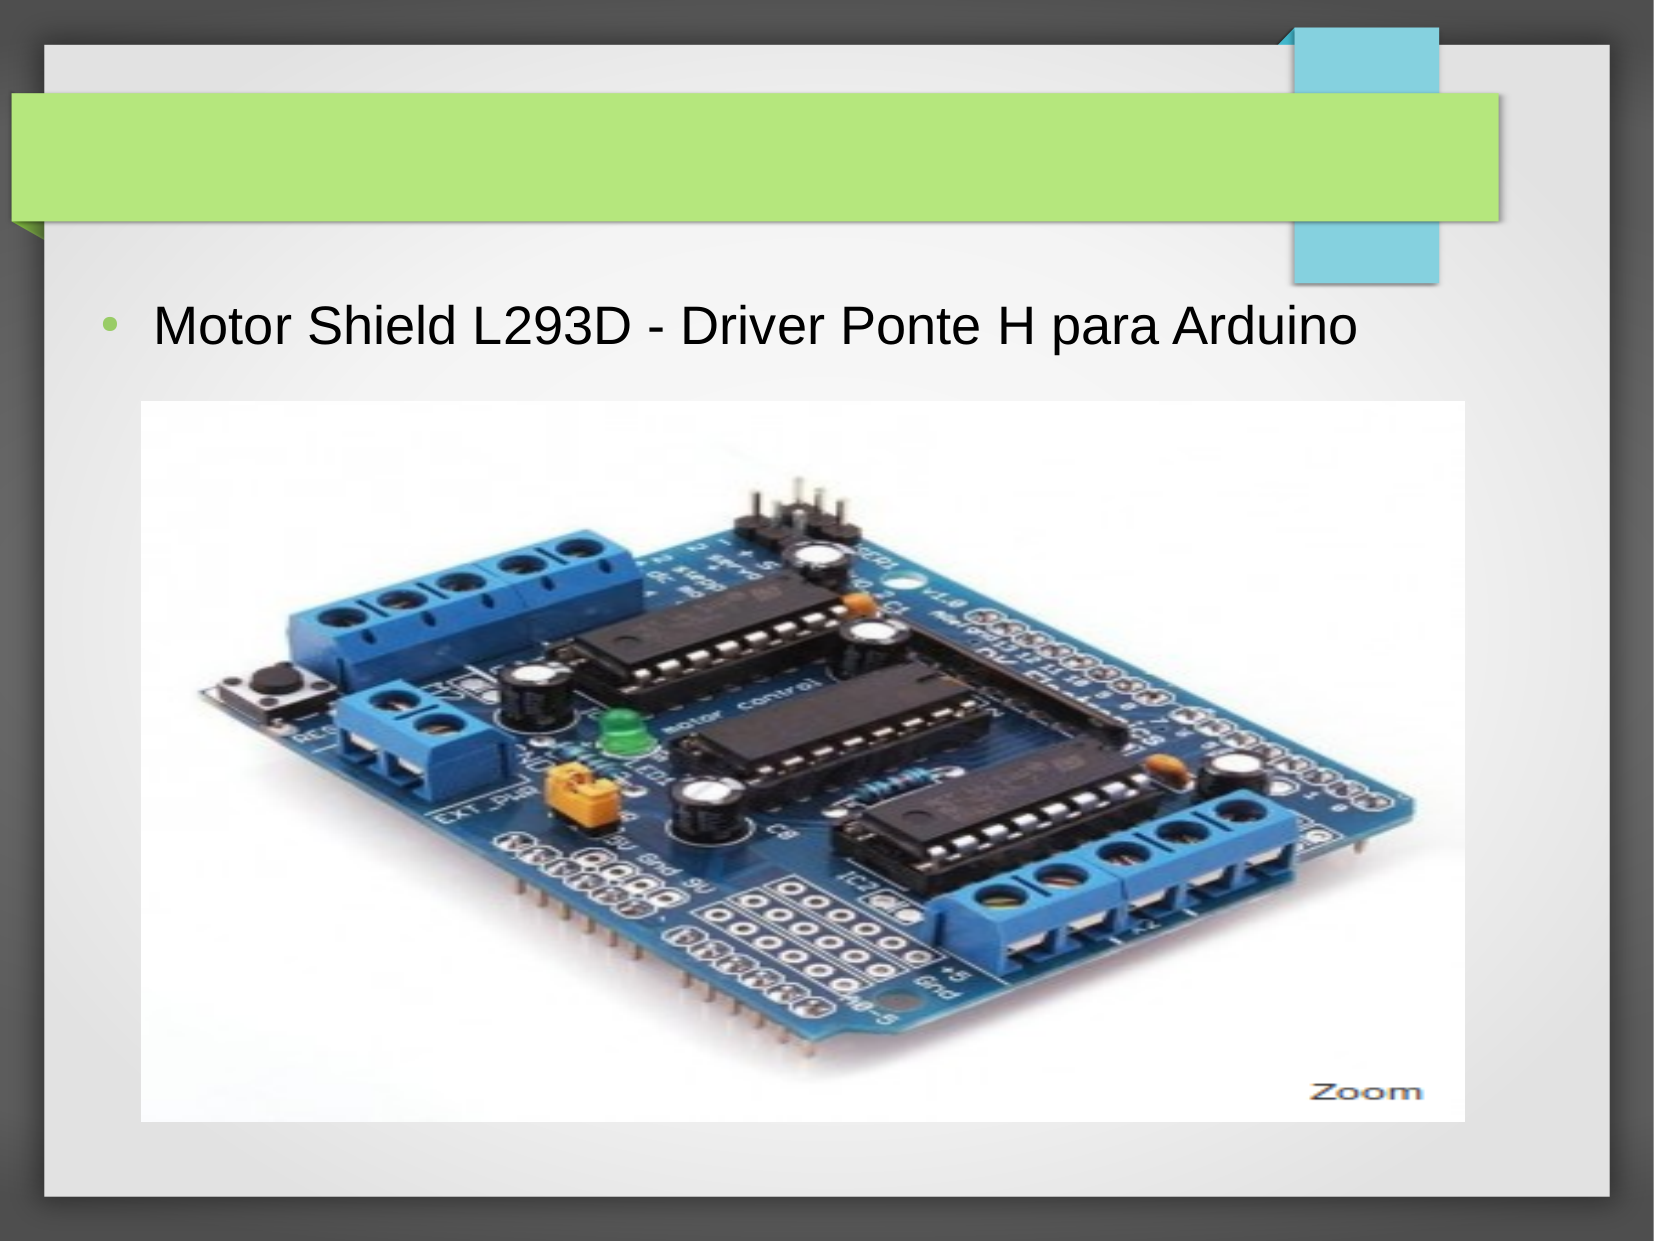

#
Motor Shield L293D - Driver Ponte H para Arduino